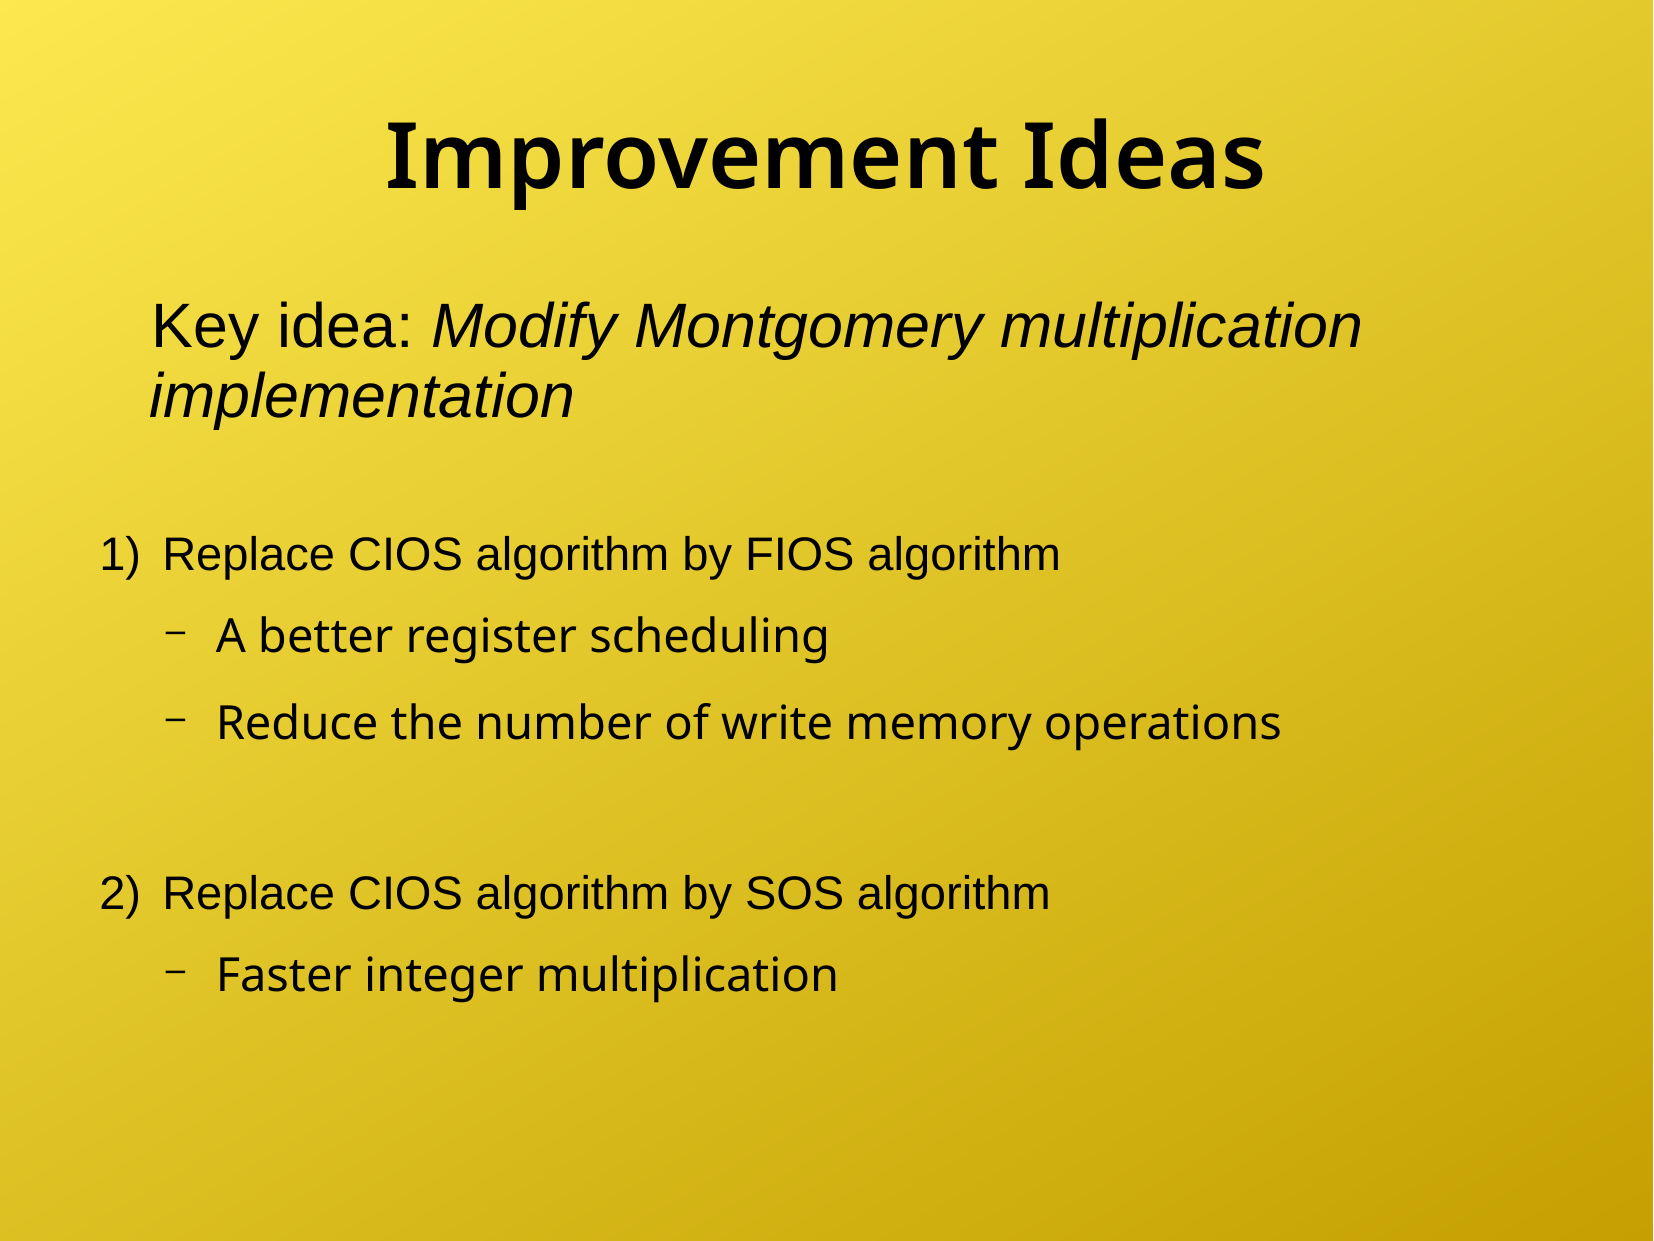

# Improvement Ideas
Key idea: Modify Montgomery multiplication implementation
 Replace CIOS algorithm by FIOS algorithm
A better register scheduling
Reduce the number of write memory operations
 Replace CIOS algorithm by SOS algorithm
Faster integer multiplication